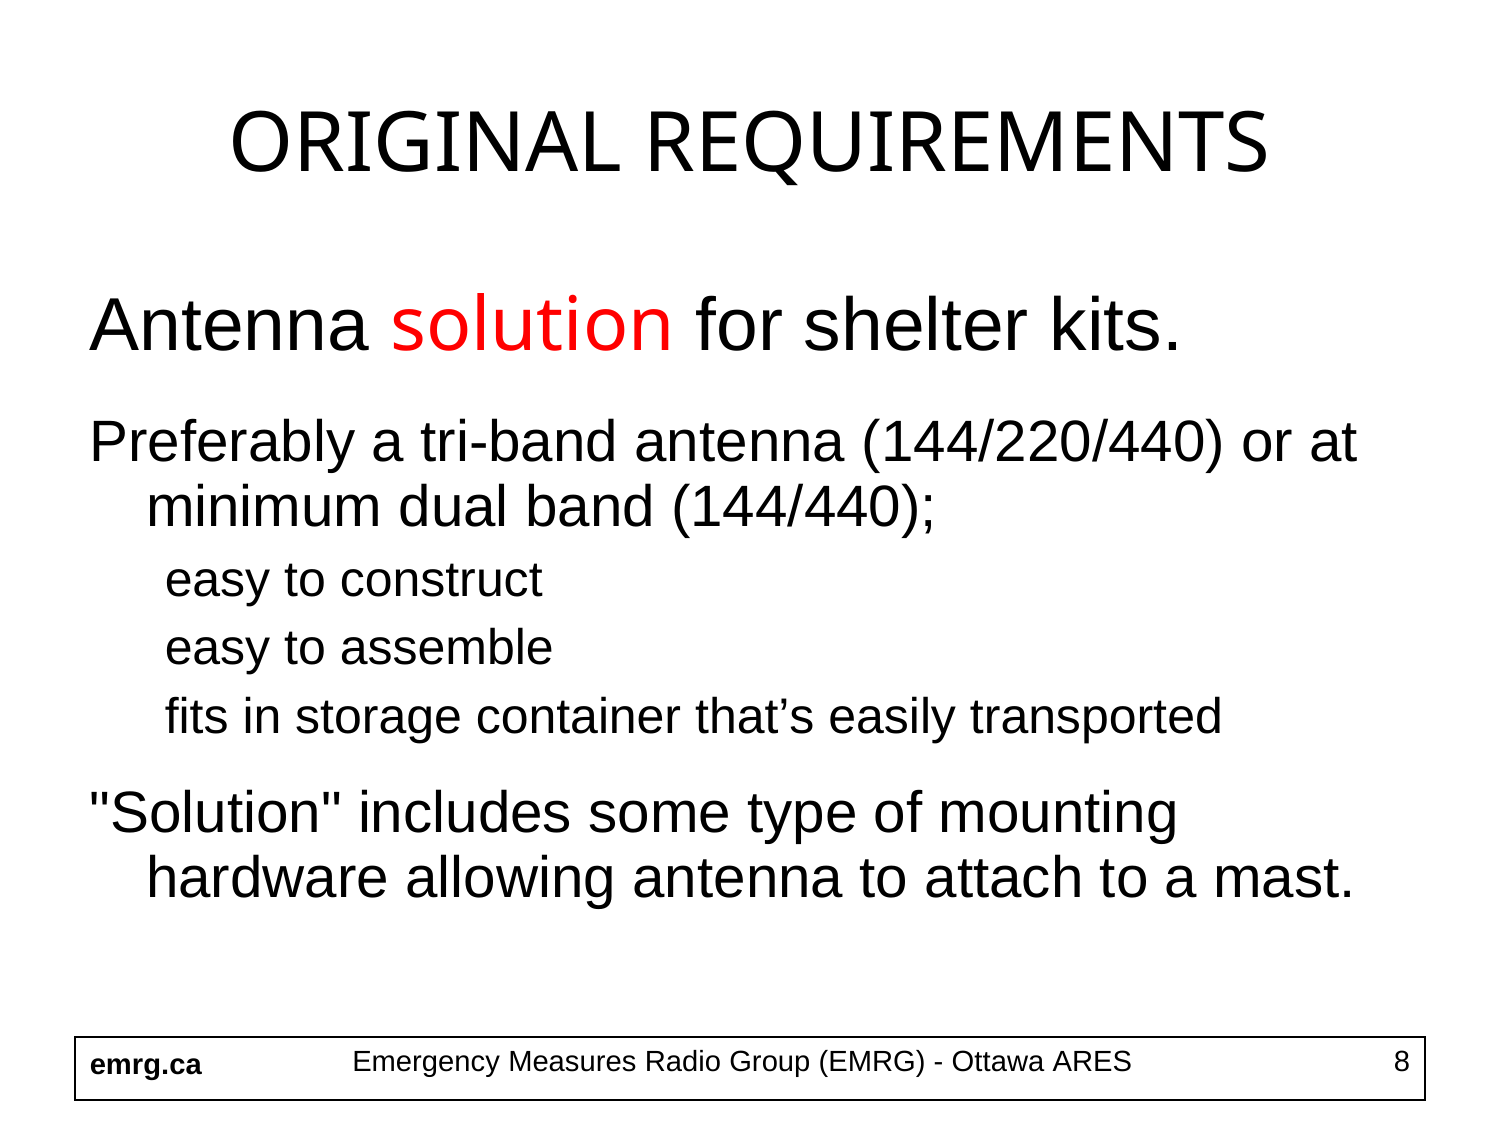

# ORIGINAL REQUIREMENTS
Antenna solution for shelter kits.
Preferably a tri-band antenna (144/220/440) or at minimum dual band (144/440);
easy to construct
easy to assemble
fits in storage container that’s easily transported
"Solution" includes some type of mounting hardware allowing antenna to attach to a mast.
Emergency Measures Radio Group (EMRG) - Ottawa ARES
8